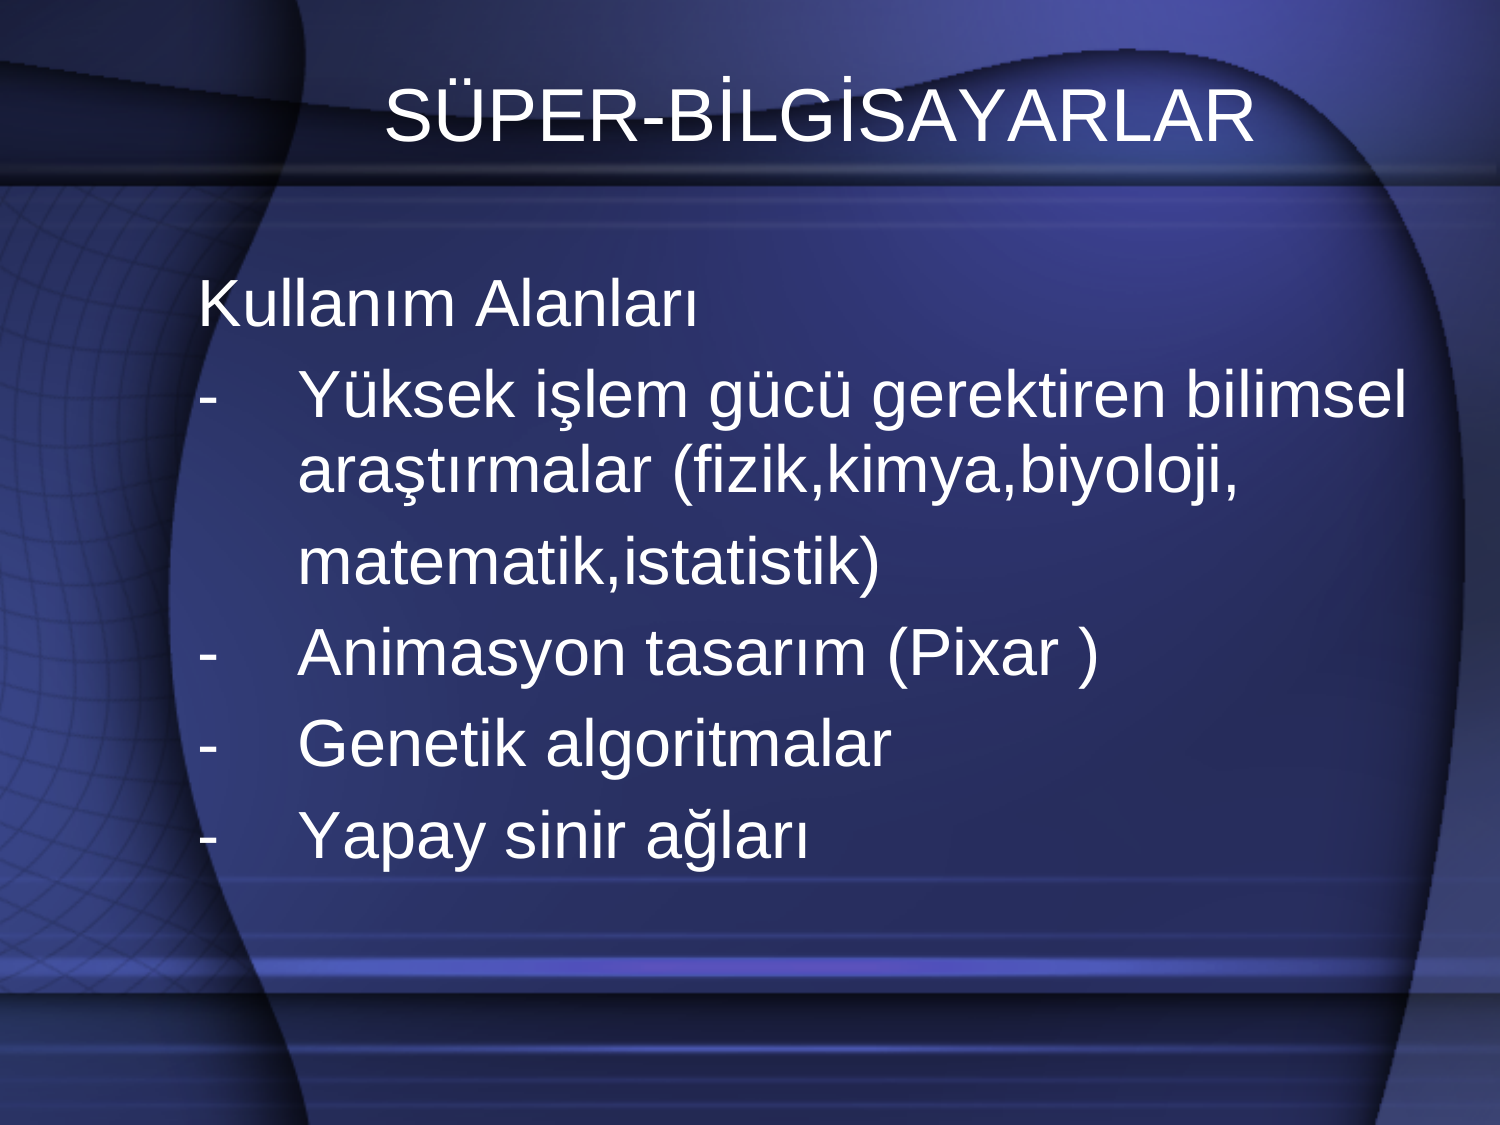

# SÜPER-BİLGİSAYARLAR
Kullanım Alanları
Yüksek işlem gücü gerektiren bilimsel araştırmalar (fizik,kimya,biyoloji,
	matematik,istatistik)
Animasyon tasarım (Pixar )
Genetik algoritmalar
Yapay sinir ağları